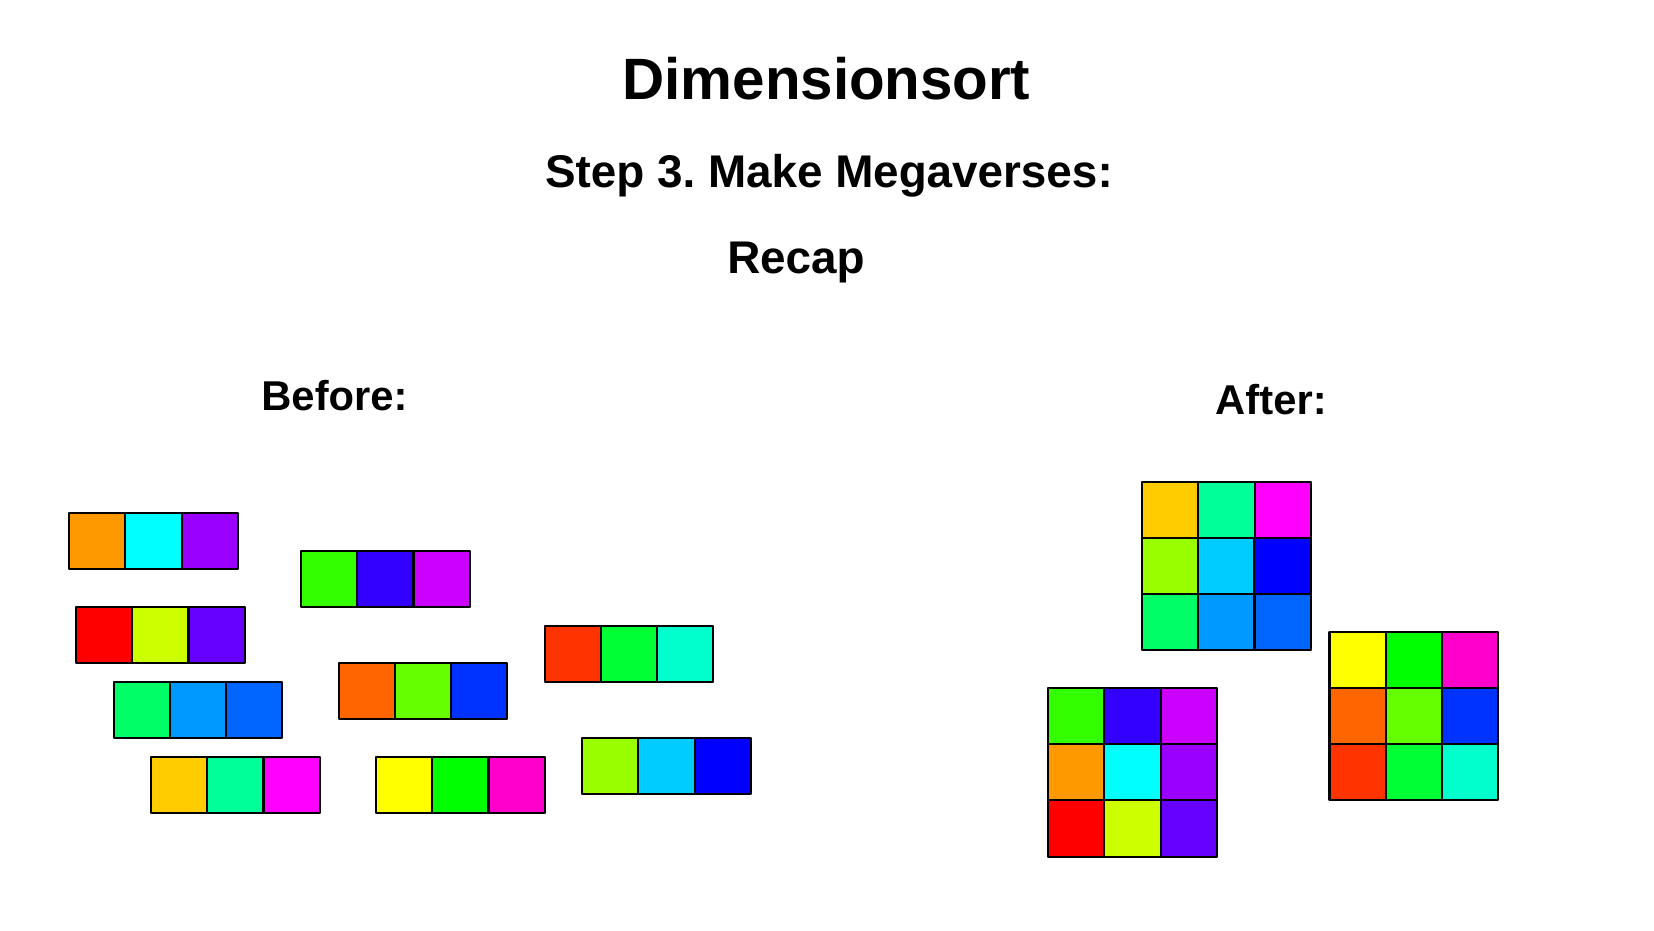

# Dimensionsort
Step 3. Make Megaverses:
Recap
Before:
After: